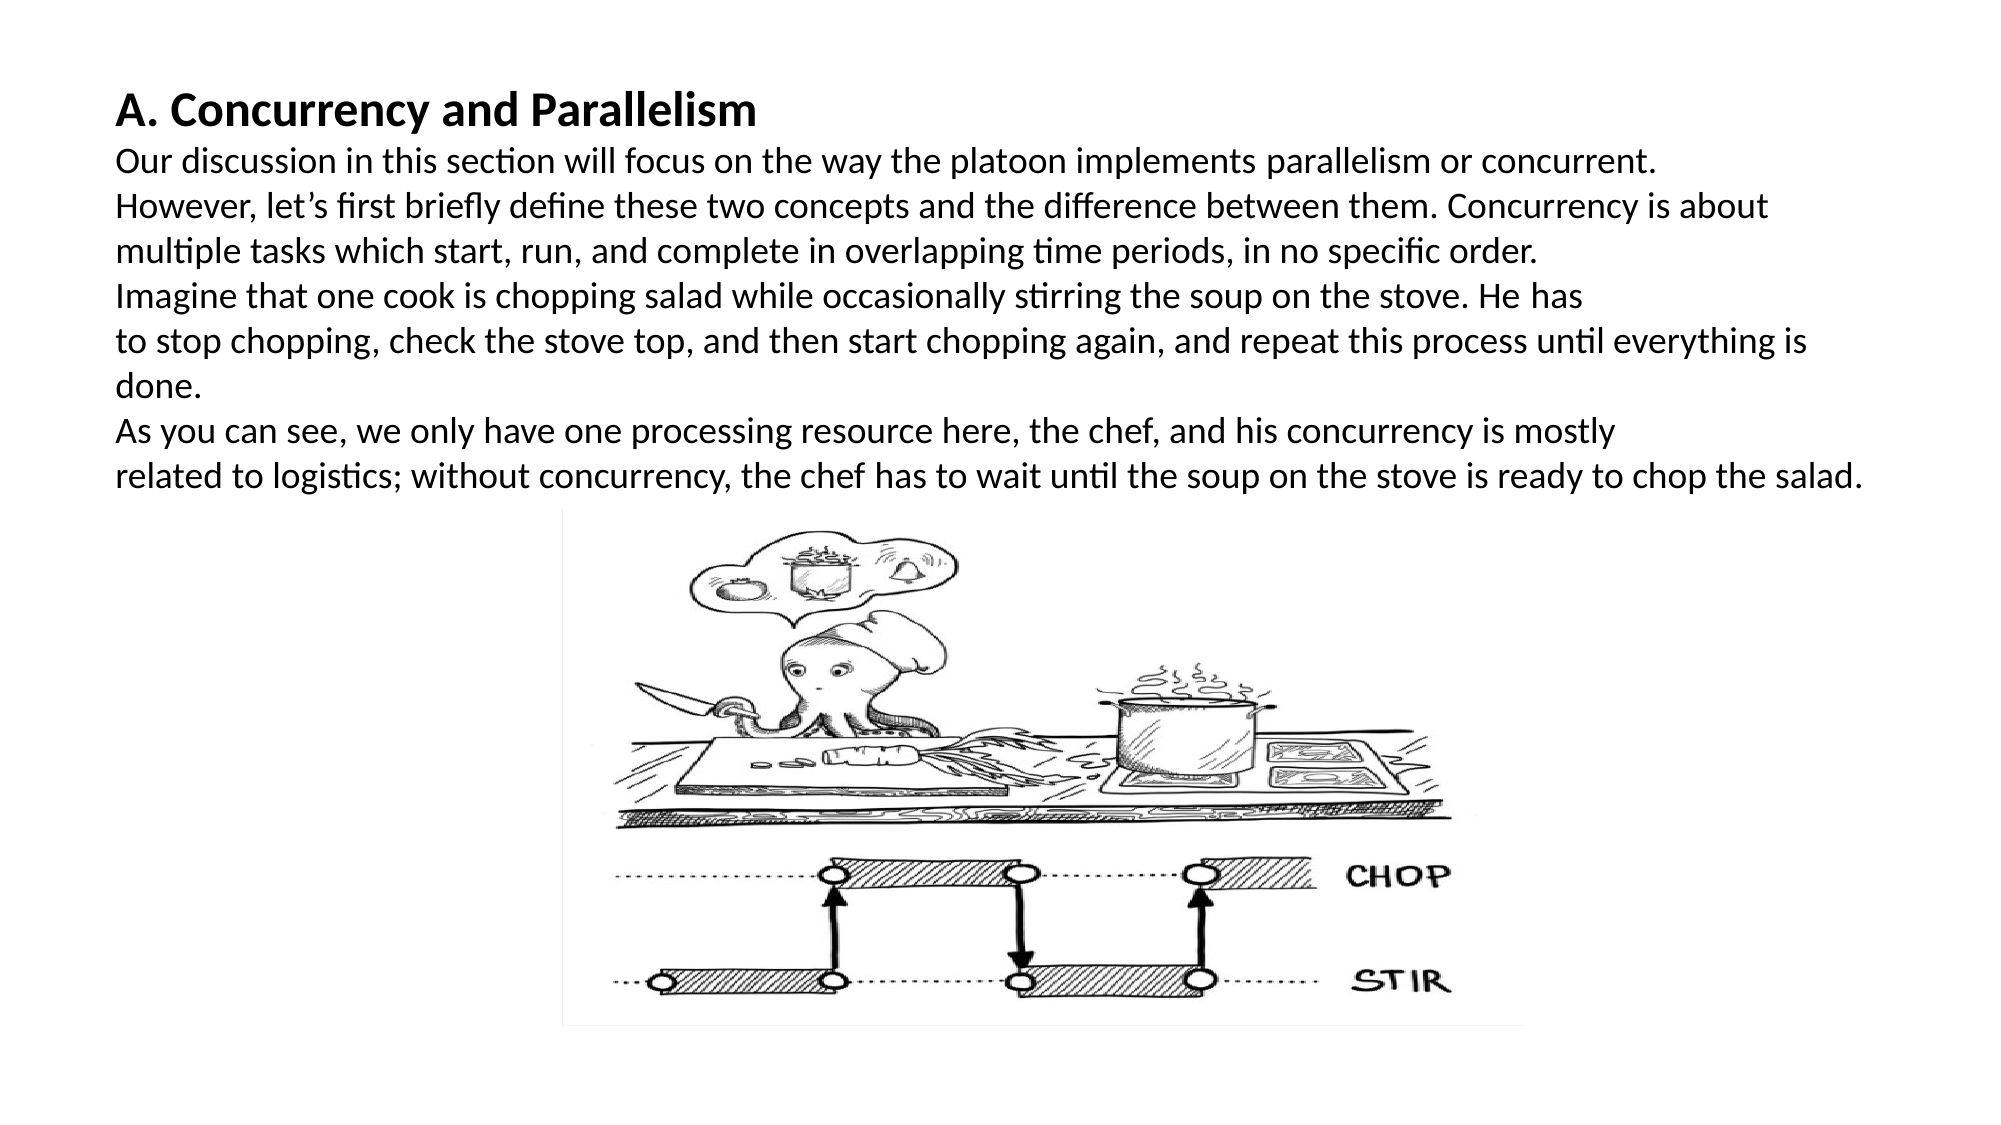

A. Concurrency and Parallelism
Our discussion in this section will focus on the way the platoon implements parallelism or concurrent.
However, let’s first briefly define these two concepts and the difference between them. Concurrency is about multiple tasks which start, run, and complete in overlapping time periods, in no specific order.
Imagine that one cook is chopping salad while occasionally stirring the soup on the stove. He has to stop chopping, check the stove top, and then start chopping again, and repeat this process until everything is done.
As you can see, we only have one processing resource here, the chef, and his concurrency is mostly related to logistics; without concurrency, the chef has to wait until the soup on the stove is ready to chop the salad.